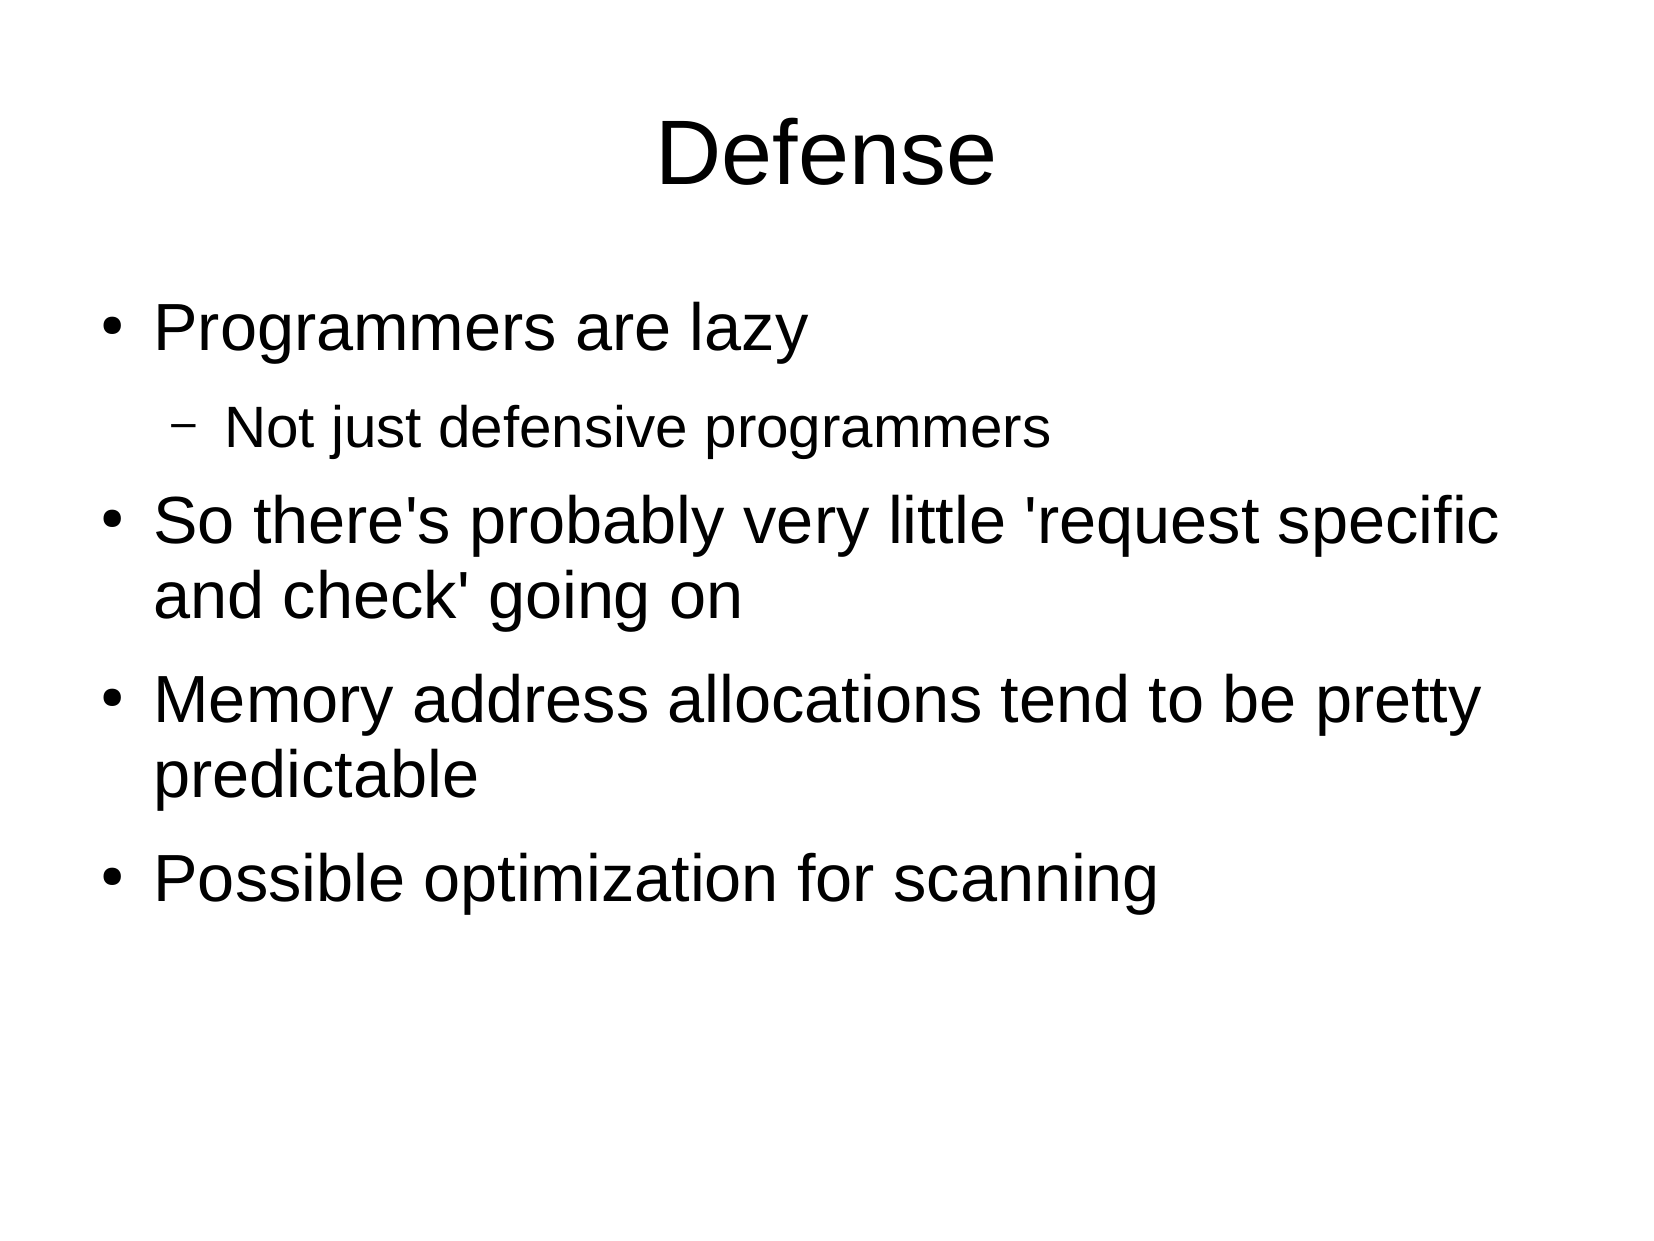

# Defense
Programmers are lazy
Not just defensive programmers
So there's probably very little 'request specific and check' going on
Memory address allocations tend to be pretty predictable
Possible optimization for scanning